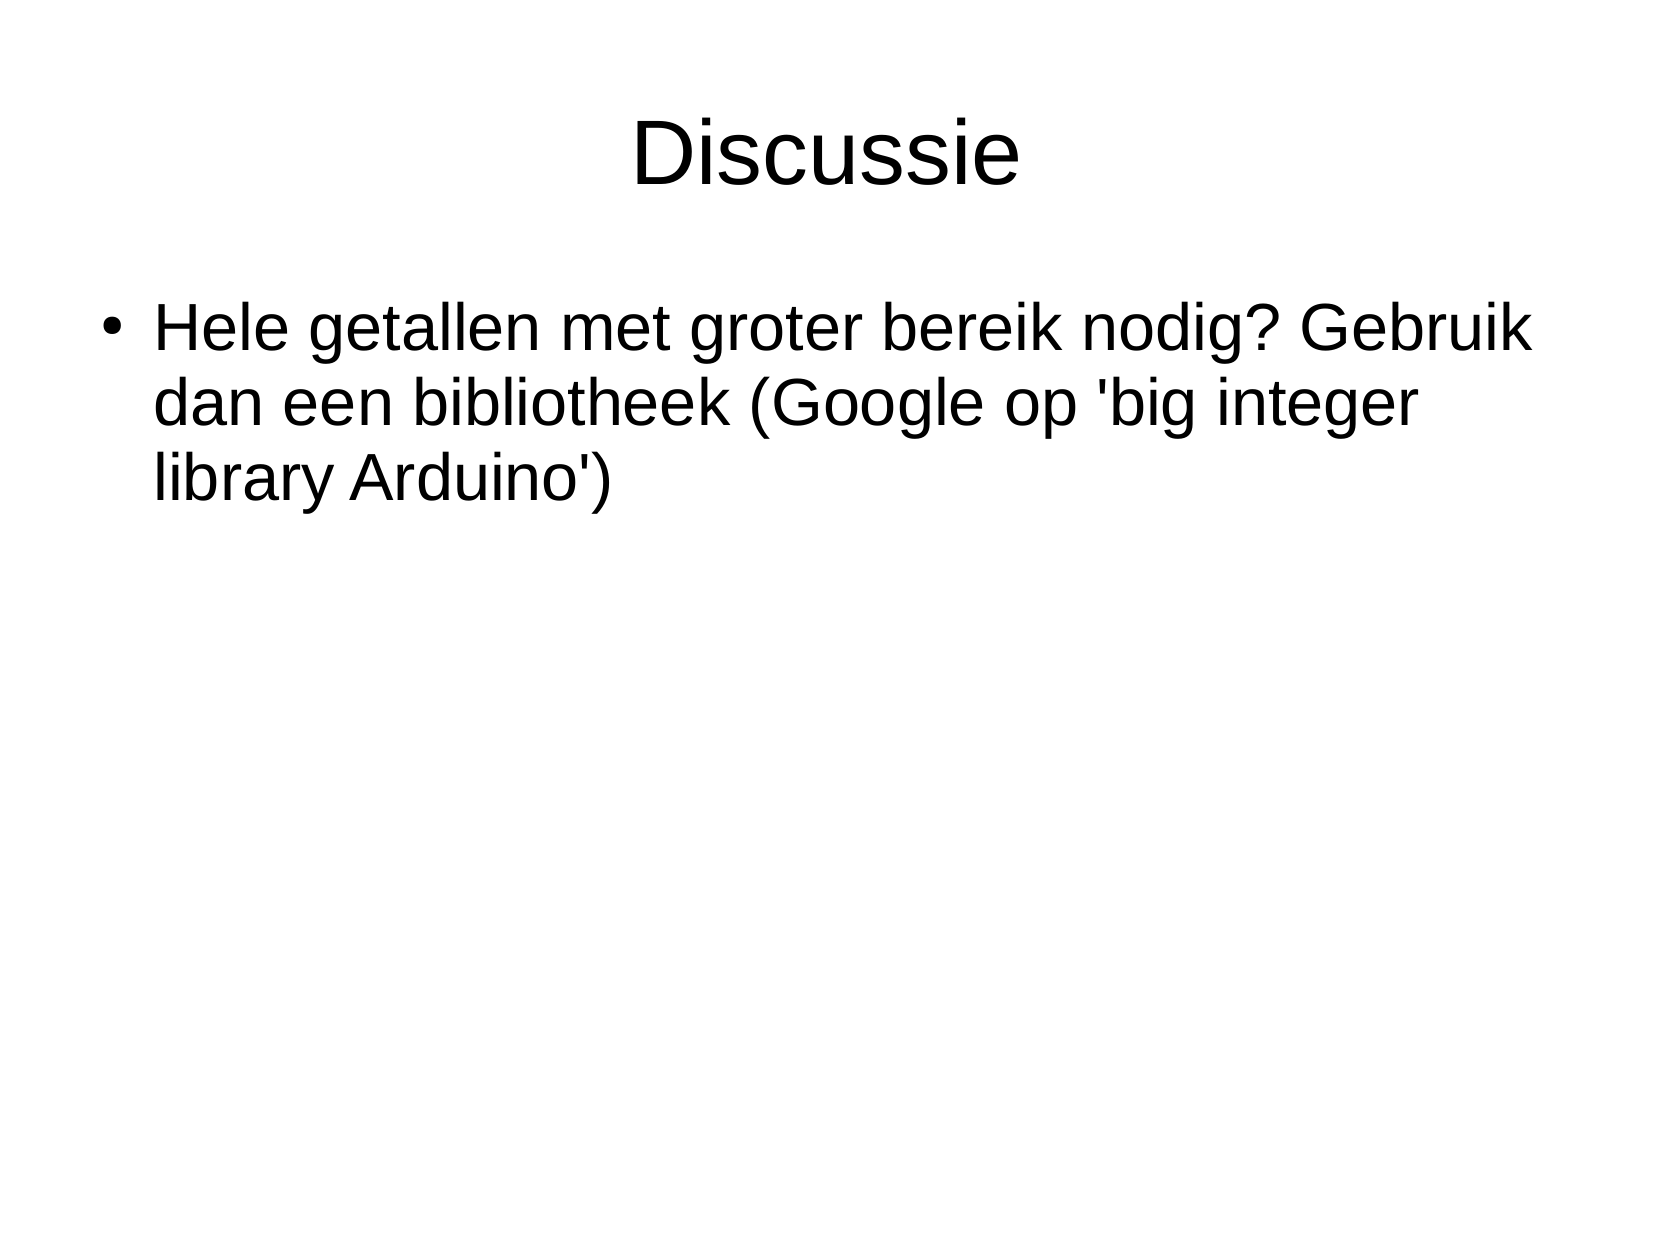

# Discussie
Hele getallen met groter bereik nodig? Gebruik dan een bibliotheek (Google op 'big integer library Arduino')